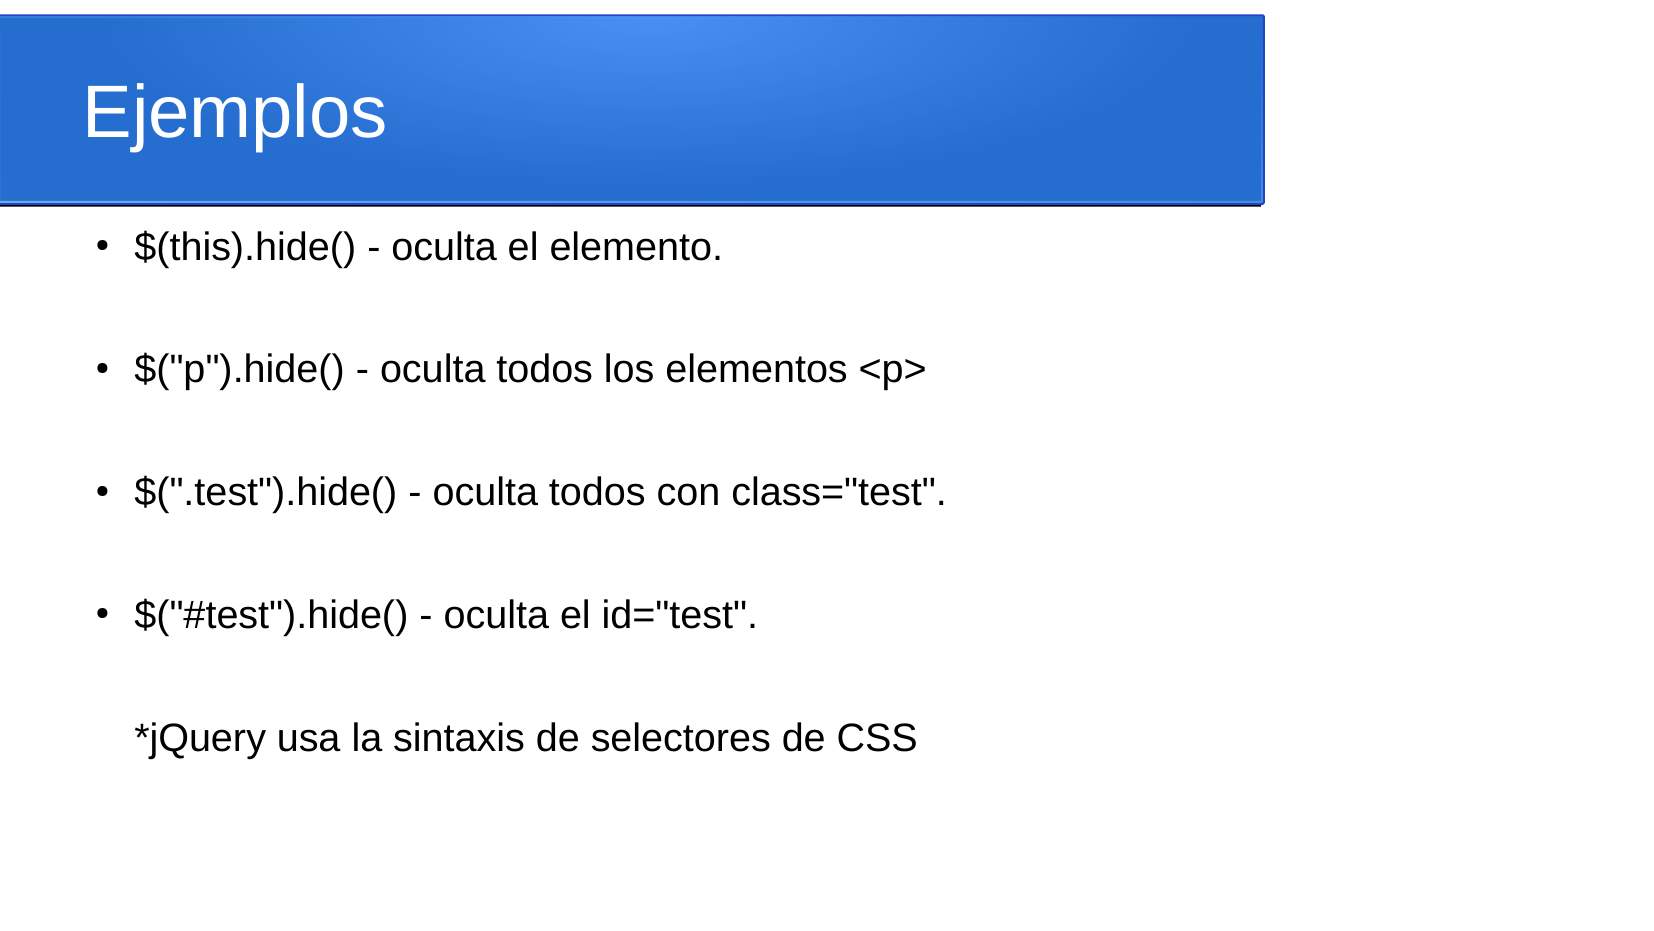

# Ejemplos
$(this).hide() - oculta el elemento.
$("p").hide() - oculta todos los elementos <p>
$(".test").hide() - oculta todos con class="test".
$("#test").hide() - oculta el id="test".
*jQuery usa la sintaxis de selectores de CSS